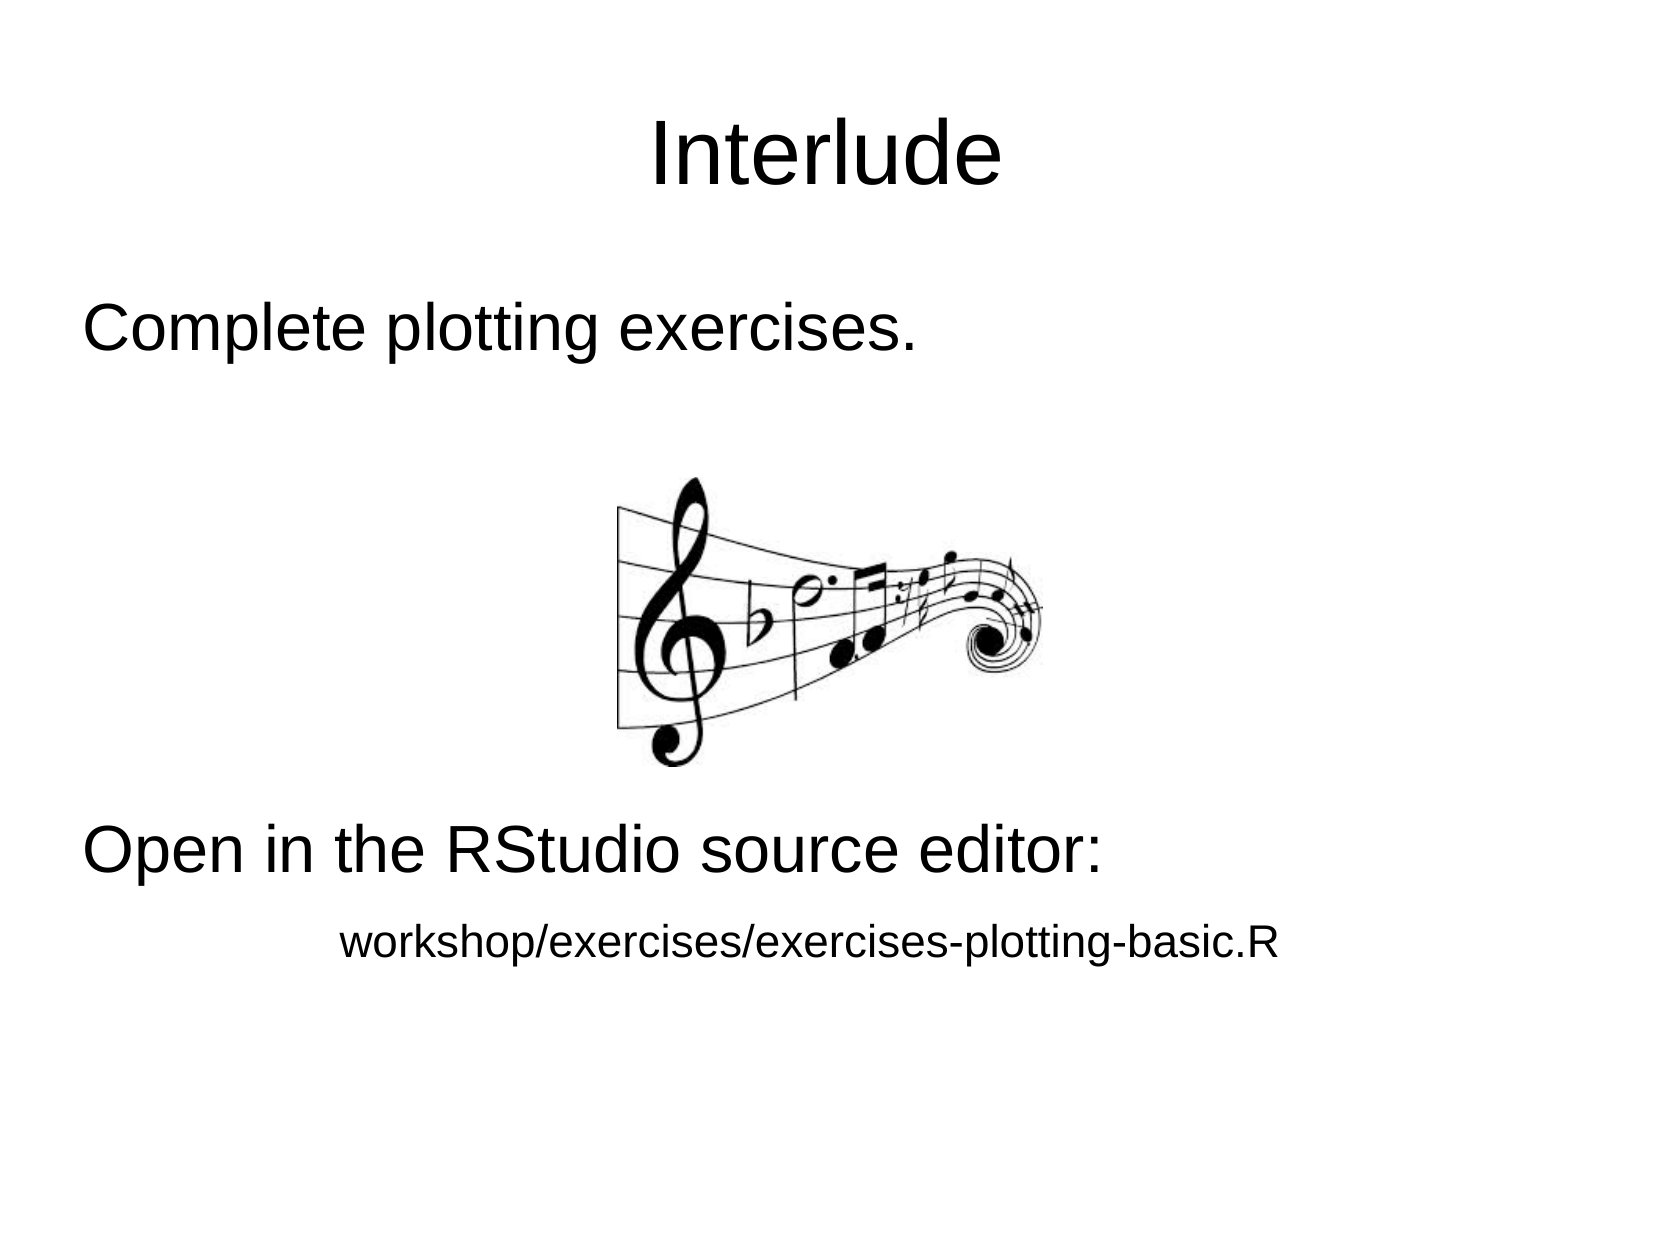

# Interlude
Complete plotting exercises.
Open in the RStudio source editor:
workshop/exercises/exercises-plotting-basic.R